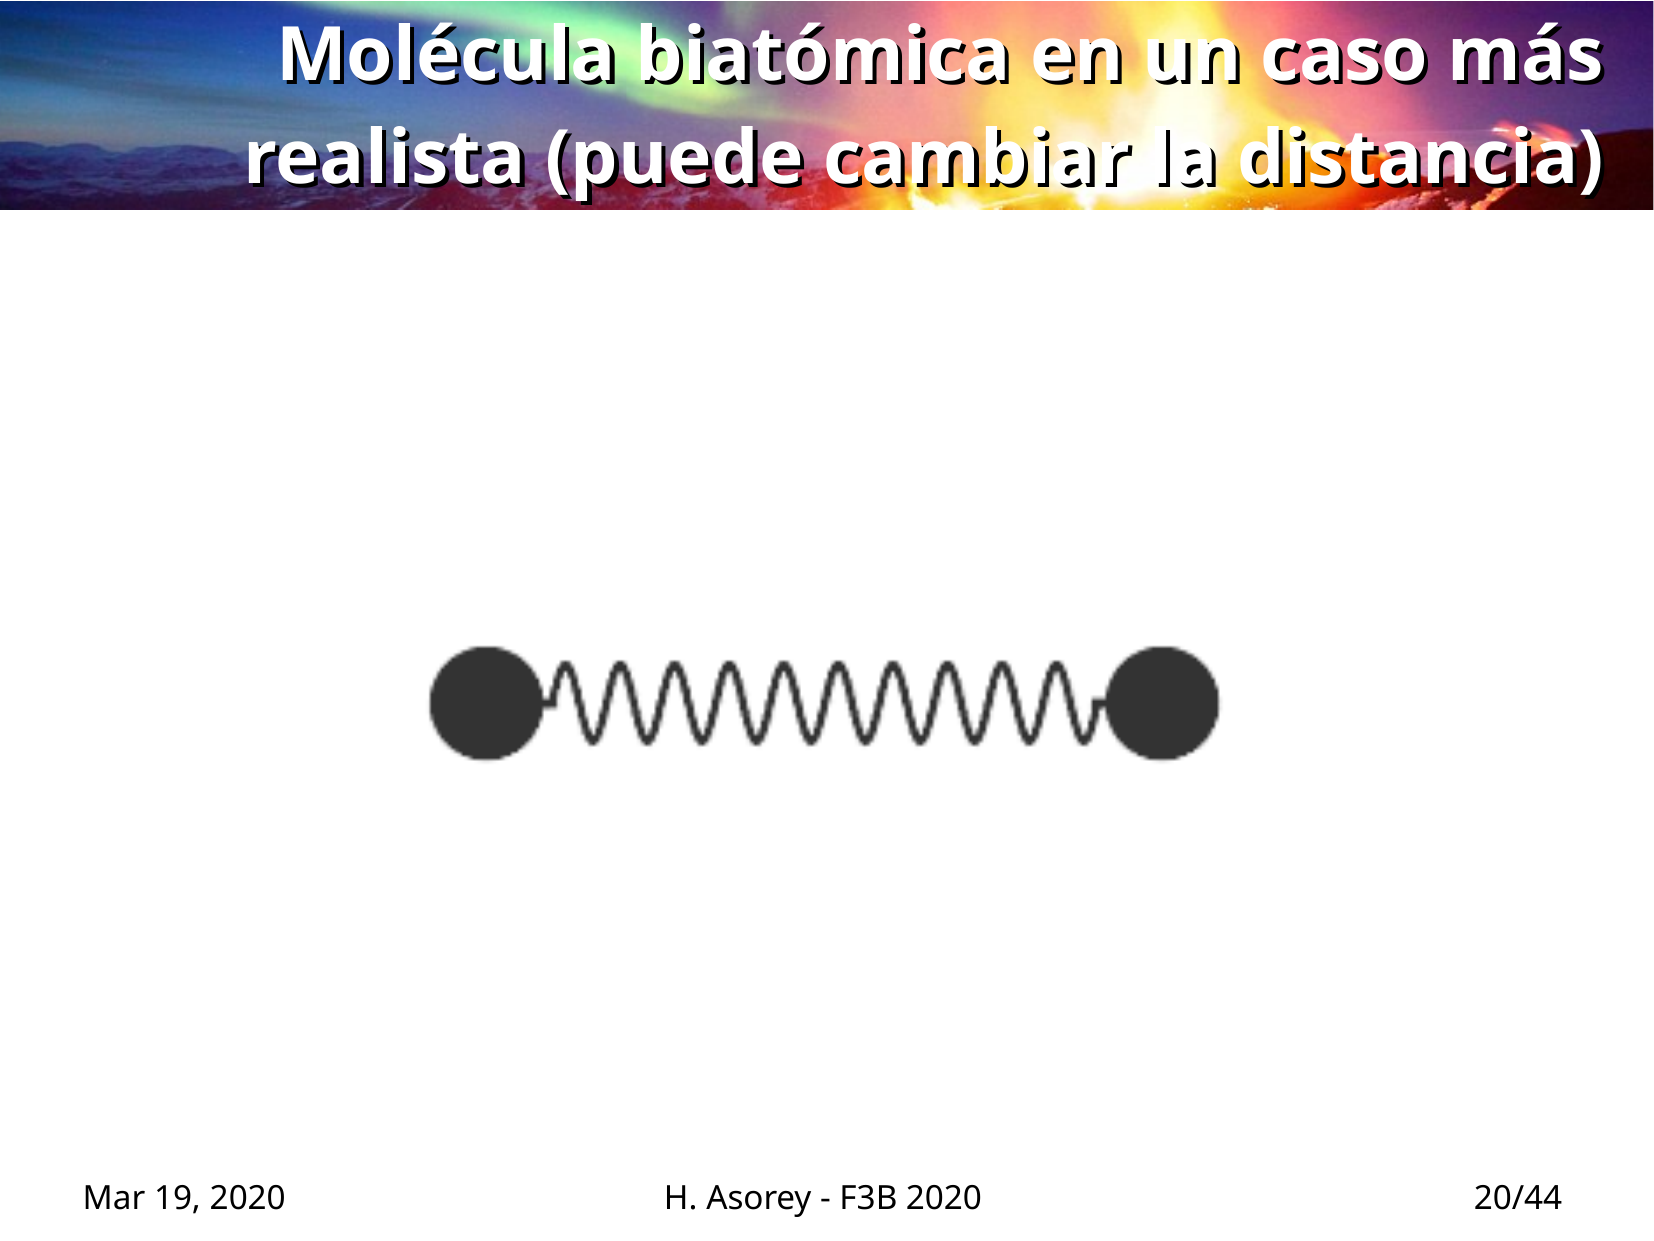

# Molécula biatómica en un caso más realista (puede cambiar la distancia)
Mar 19, 2020
H. Asorey - F3B 2020
20